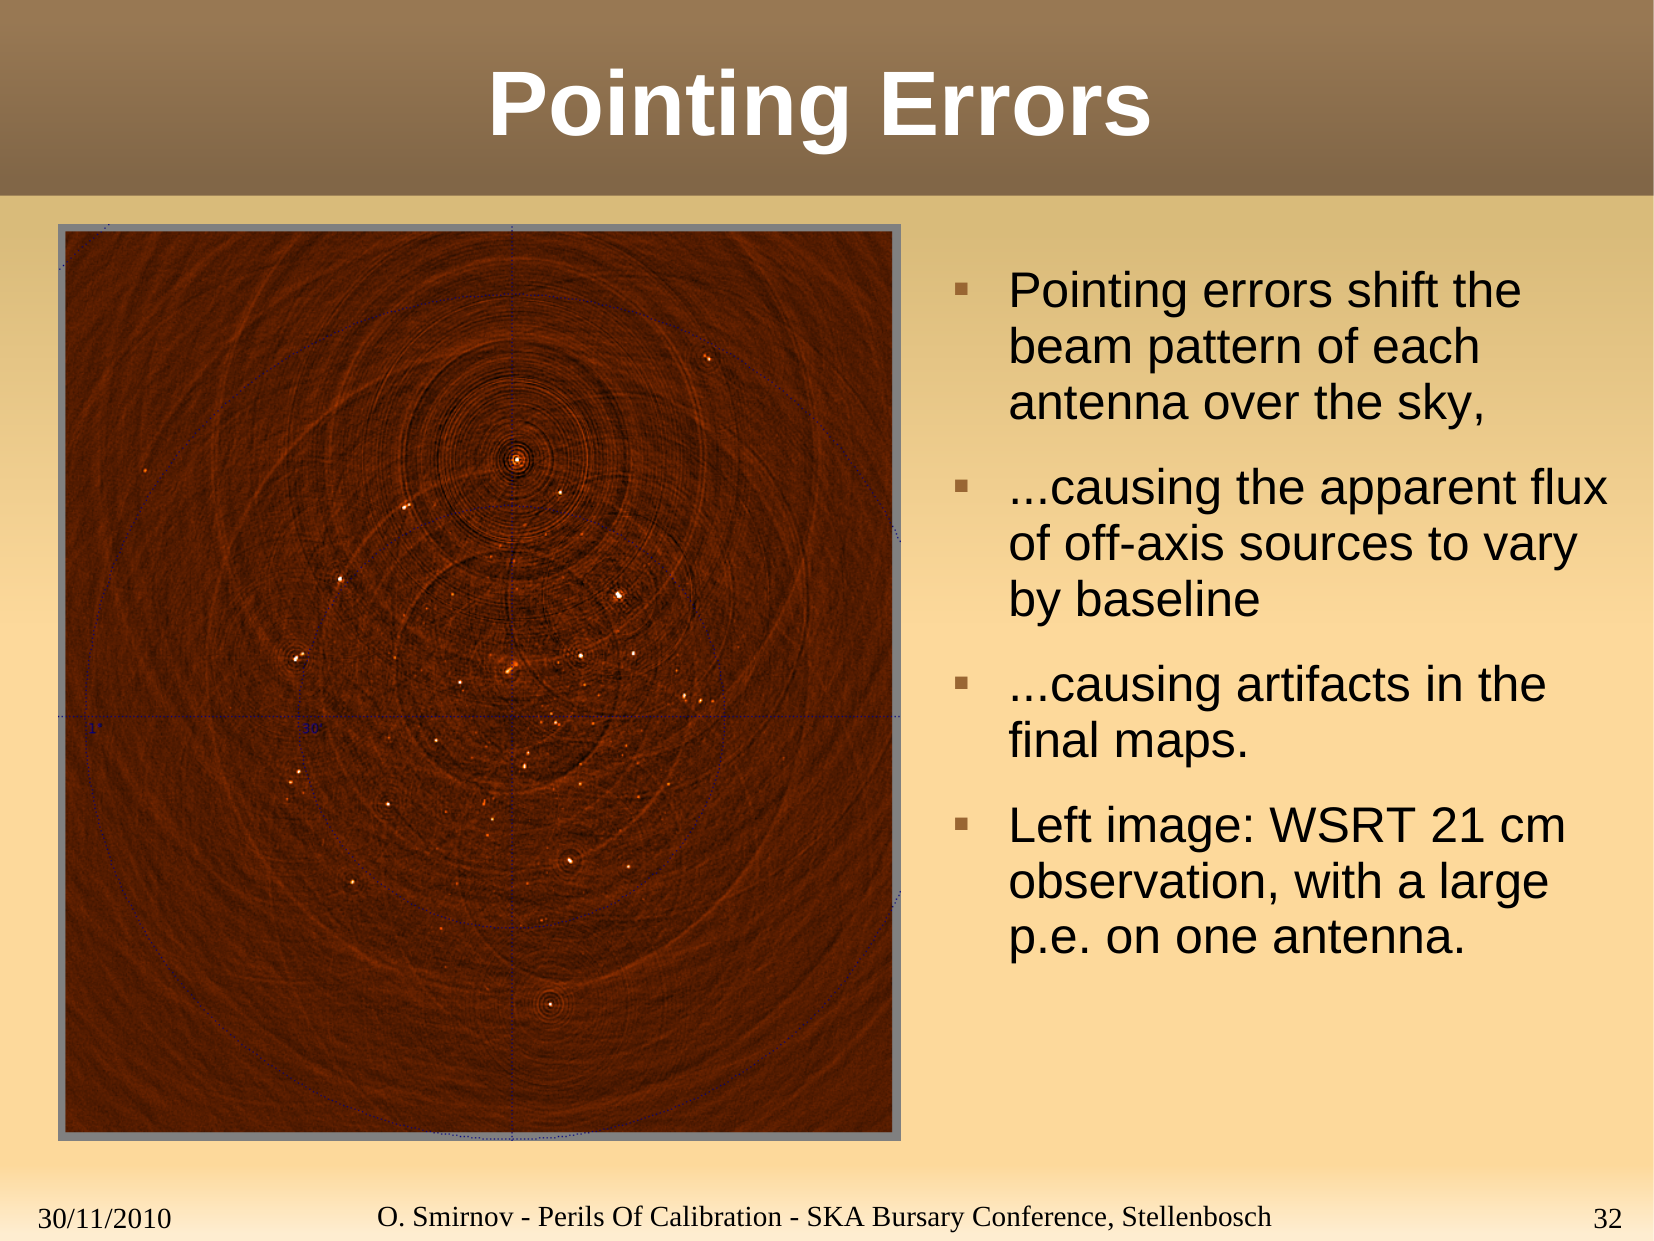

# Pointing Errors
Pointing errors shift the beam pattern of each antenna over the sky,
...causing the apparent flux of off-axis sources to vary by baseline
...causing artifacts in the final maps.
Left image: WSRT 21 cm observation, with a large p.e. on one antenna.
O. Smirnov - Perils Of Calibration - SKA Bursary Conference, Stellenbosch
30/11/2010
32